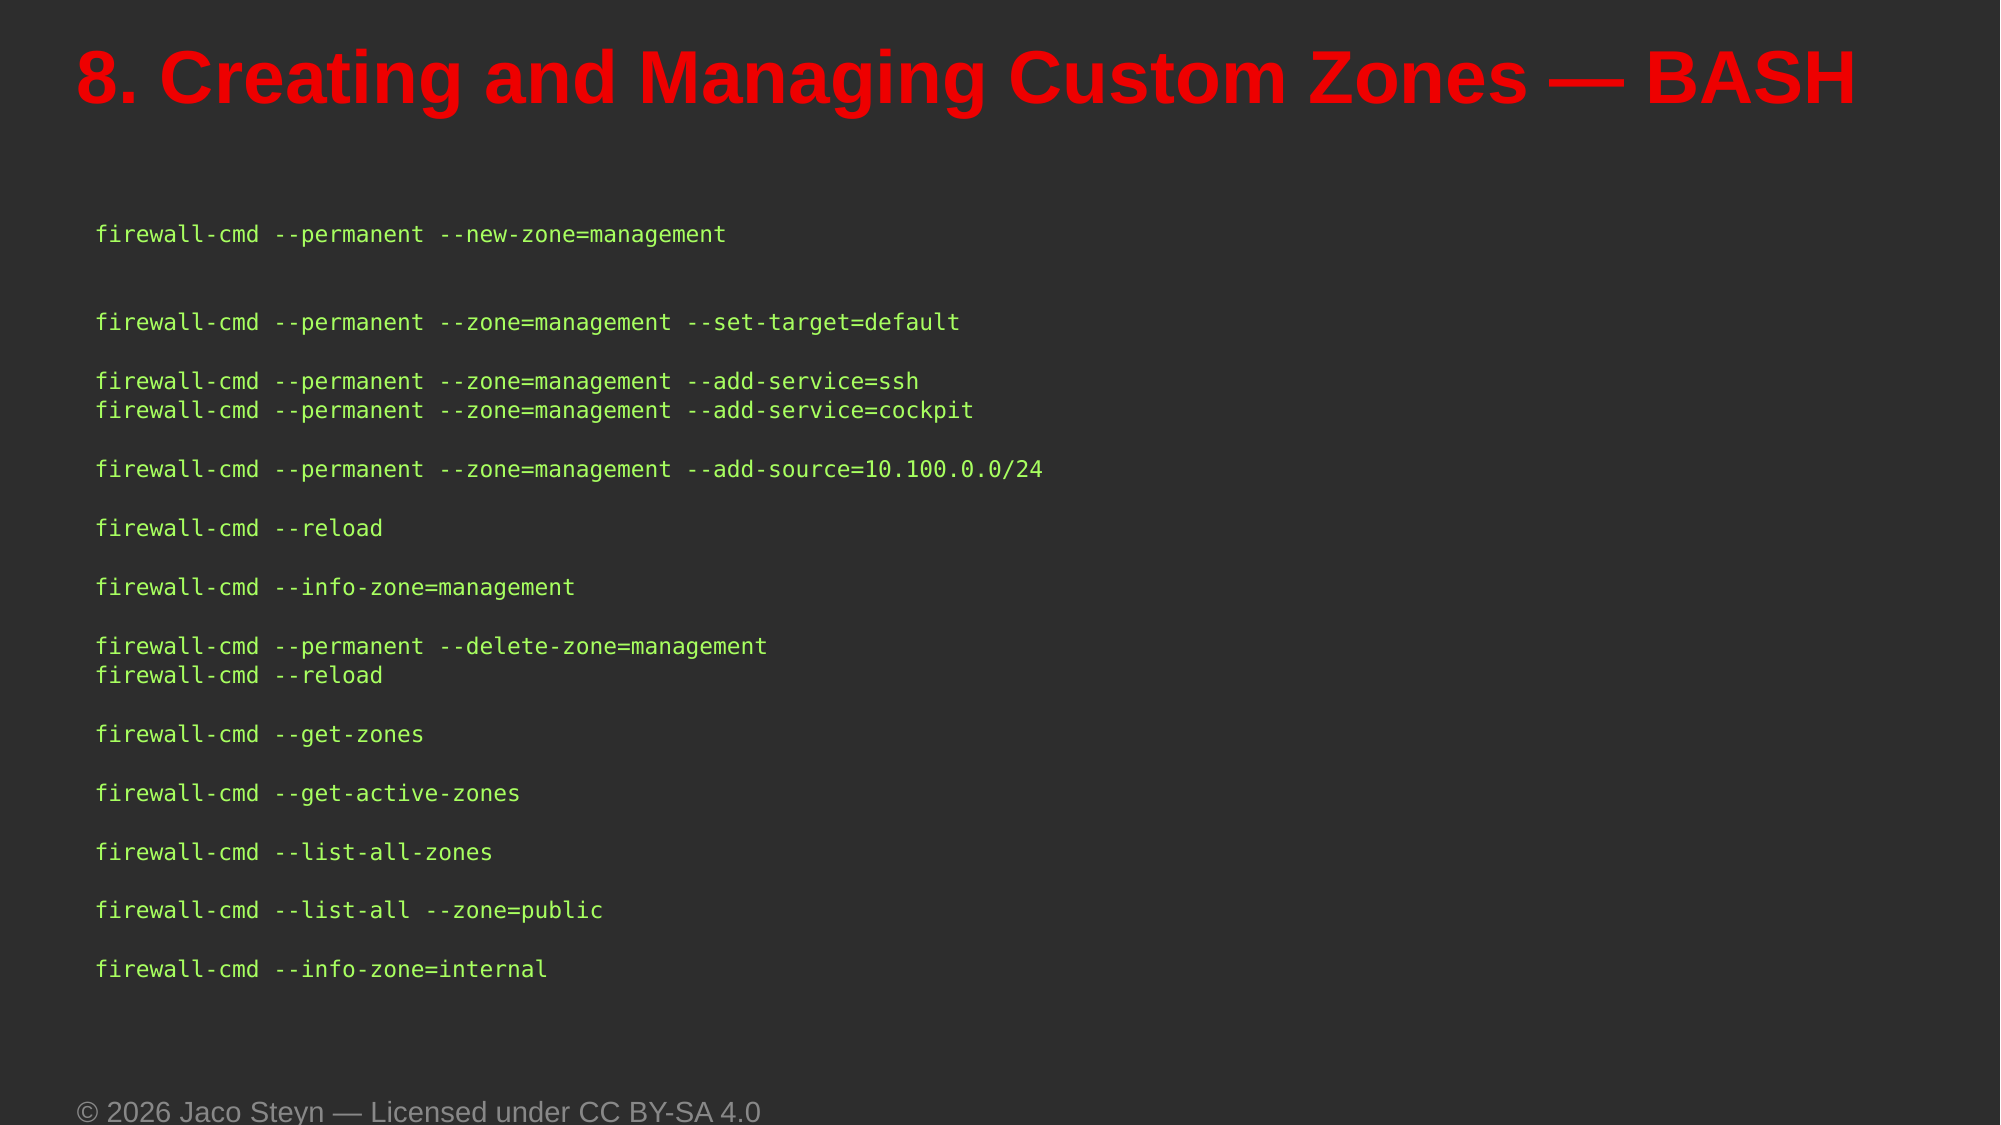

8. Creating and Managing Custom Zones — BASH
firewall-cmd --permanent --new-zone=management
firewall-cmd --permanent --zone=management --set-target=default
firewall-cmd --permanent --zone=management --add-service=ssh
firewall-cmd --permanent --zone=management --add-service=cockpit
firewall-cmd --permanent --zone=management --add-source=10.100.0.0/24
firewall-cmd --reload
firewall-cmd --info-zone=management
firewall-cmd --permanent --delete-zone=management
firewall-cmd --reload
firewall-cmd --get-zones
firewall-cmd --get-active-zones
firewall-cmd --list-all-zones
firewall-cmd --list-all --zone=public
firewall-cmd --info-zone=internal
© 2026 Jaco Steyn — Licensed under CC BY-SA 4.0